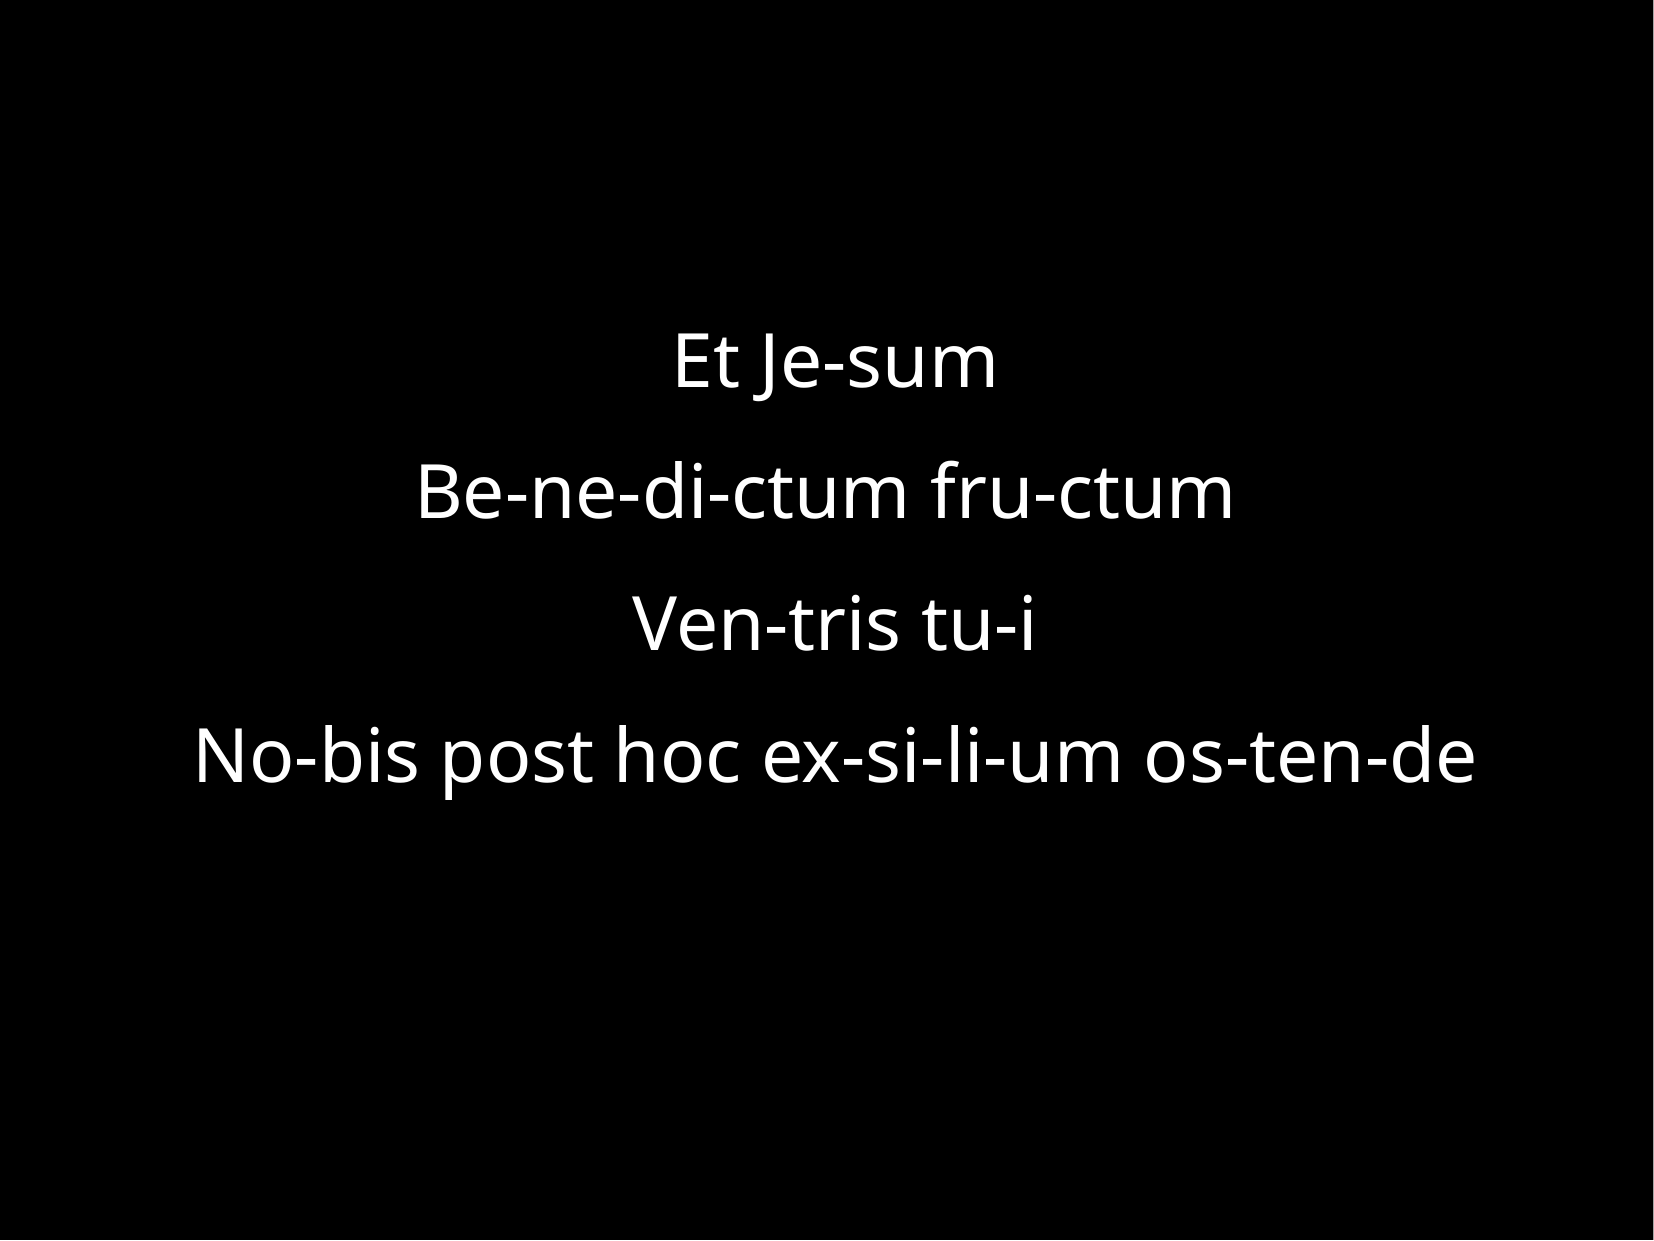

#
Et Je-sum
Be-ne-di-ctum fru-ctum
Ven-tris tu-i
No-bis post hoc ex-si-li-um os-ten-de